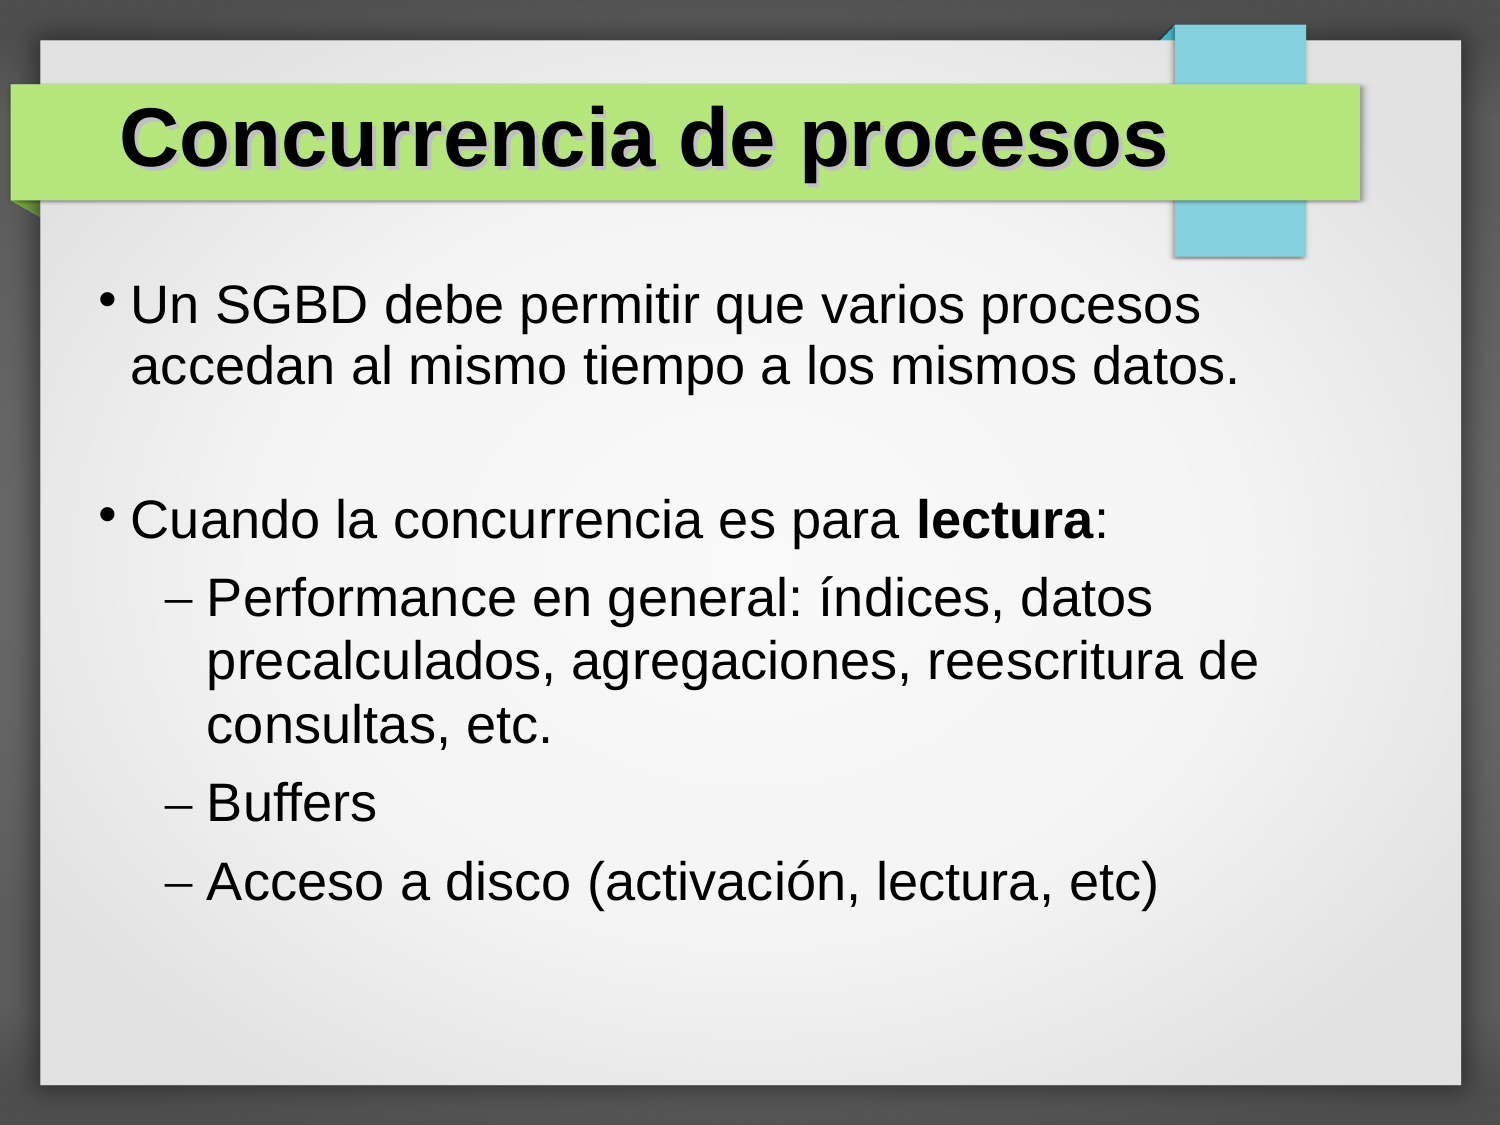

# Concurrencia de procesos
Un SGBD debe permitir que varios procesos accedan al mismo tiempo a los mismos datos.
Cuando la concurrencia es para lectura:
Performance en general: índices, datos precalculados, agregaciones, reescritura de consultas, etc.
Buffers
Acceso a disco (activación, lectura, etc)